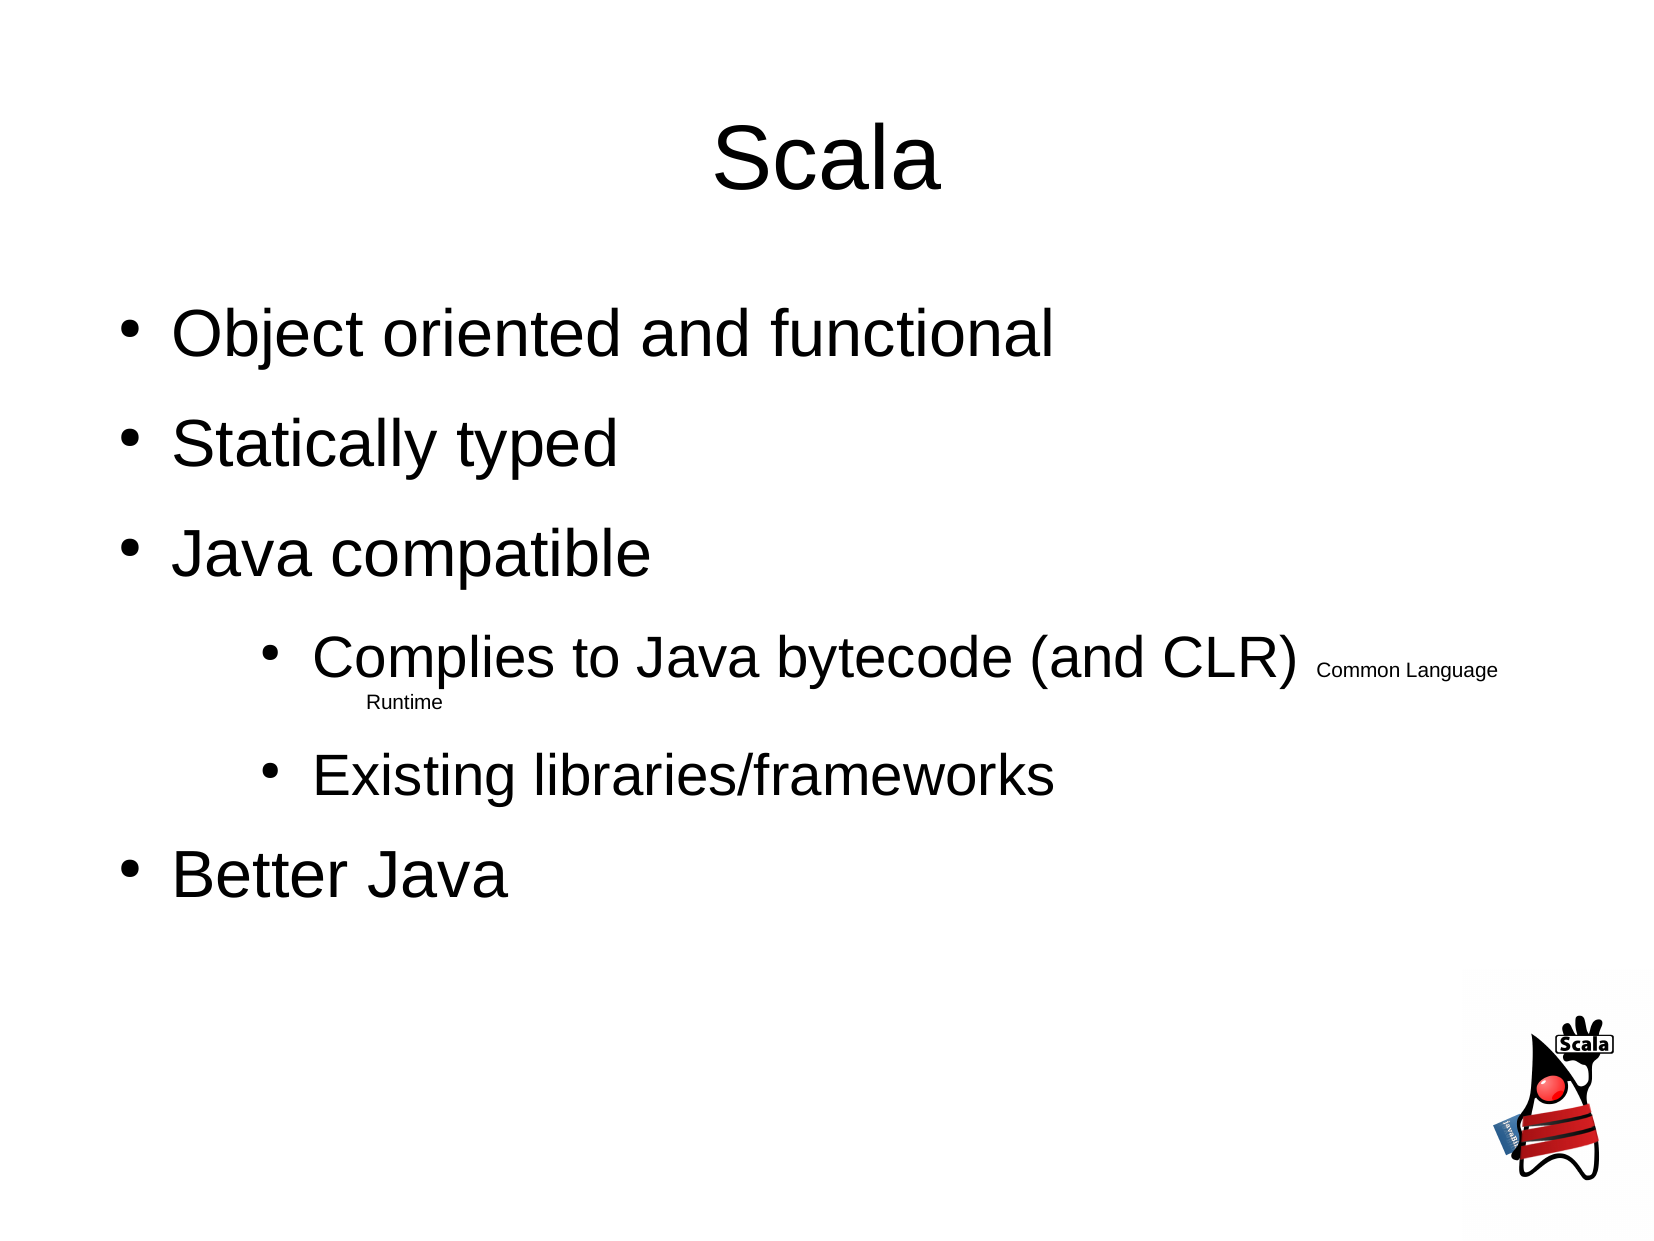

# Scala
Object oriented and functional
Statically typed
Java compatible
Complies to Java bytecode (and CLR) Common Language Runtime
Existing libraries/frameworks
Better Java